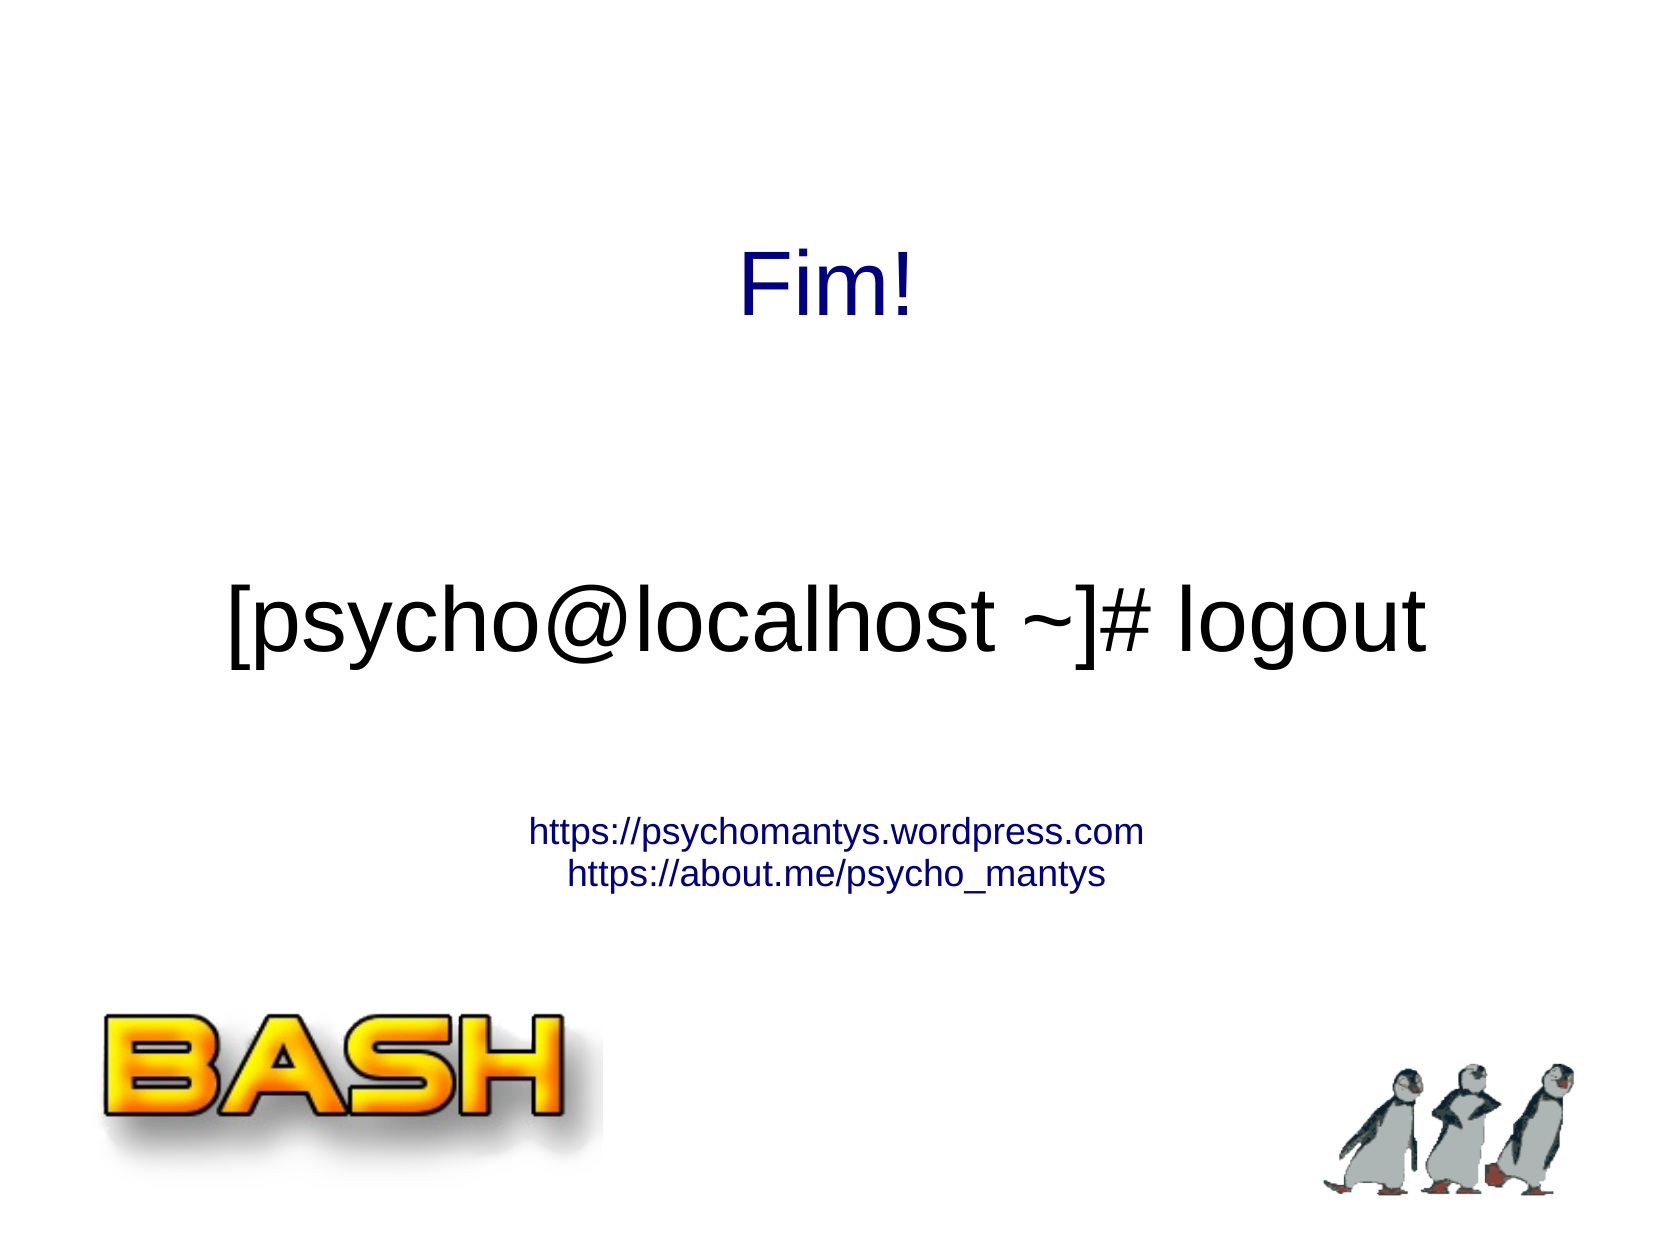

# Fim!
[psycho@localhost ~]# logout
https://psychomantys.wordpress.com
https://about.me/psycho_mantys